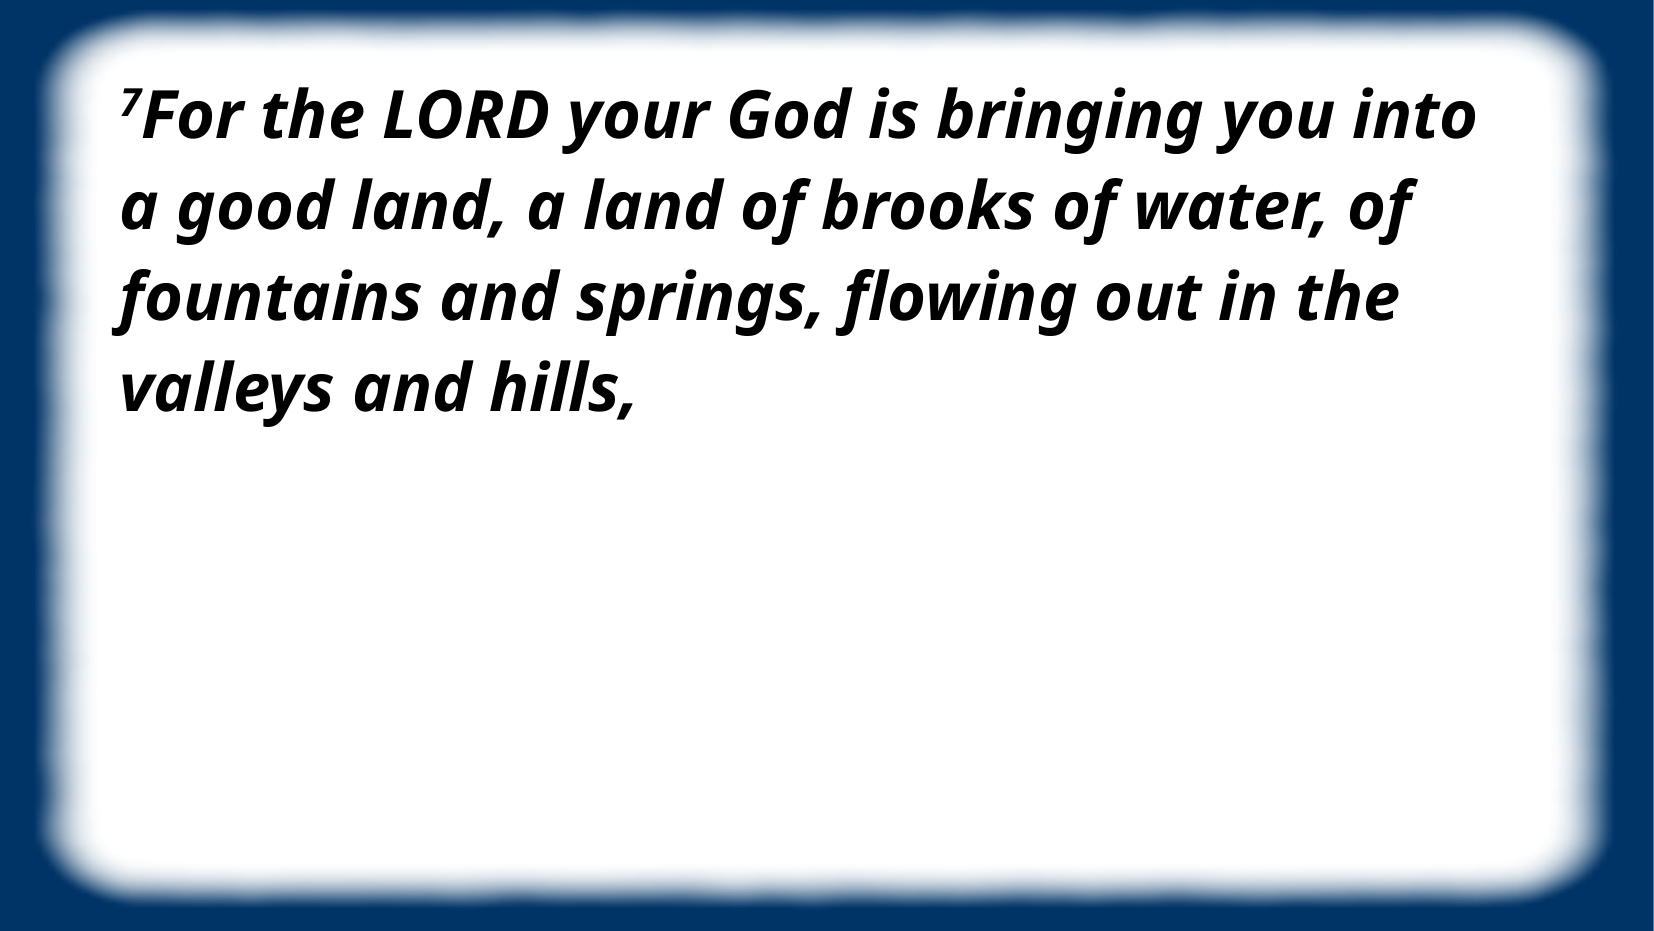

7For the LORD your God is bringing you into a good land, a land of brooks of water, of fountains and springs, flowing out in the valleys and hills,